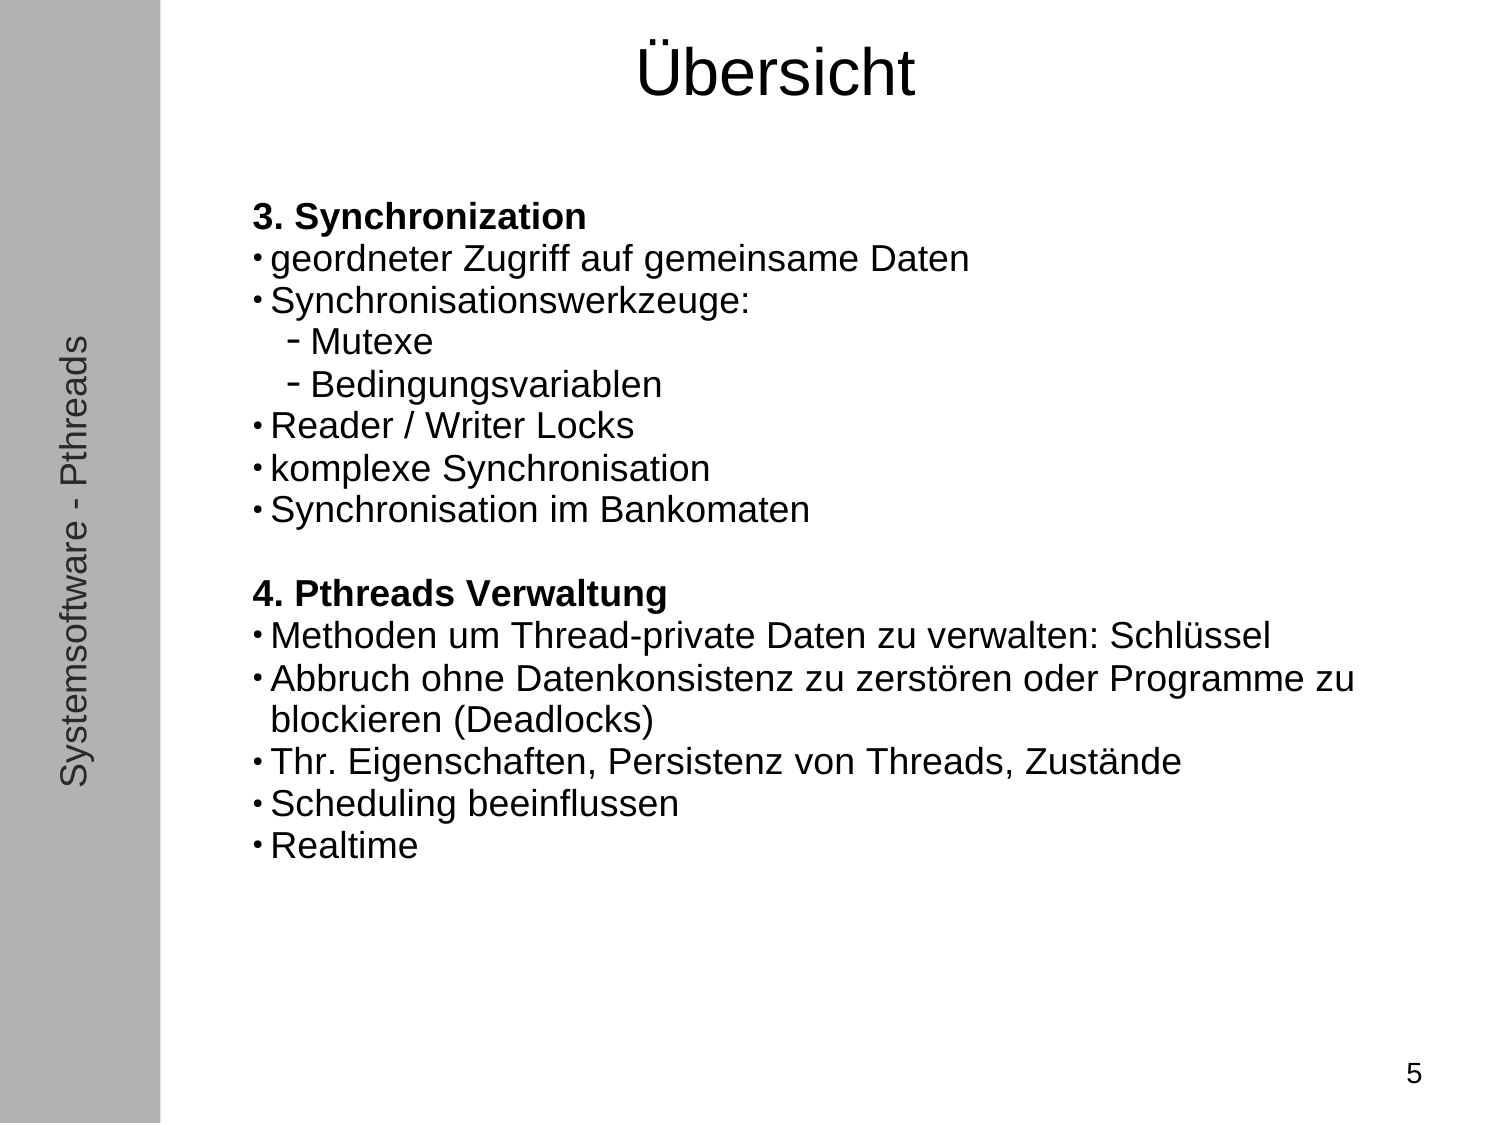

Übersicht
3. Synchronization
geordneter Zugriff auf gemeinsame Daten
Synchronisationswerkzeuge:
Mutexe
Bedingungsvariablen
Reader / Writer Locks
komplexe Synchronisation
Synchronisation im Bankomaten
4. Pthreads Verwaltung
Methoden um Thread-private Daten zu verwalten: Schlüssel
Abbruch ohne Datenkonsistenz zu zerstören oder Programme zu blockieren (Deadlocks)
Thr. Eigenschaften, Persistenz von Threads, Zustände
Scheduling beeinflussen
Realtime
Systemsoftware - Pthreads